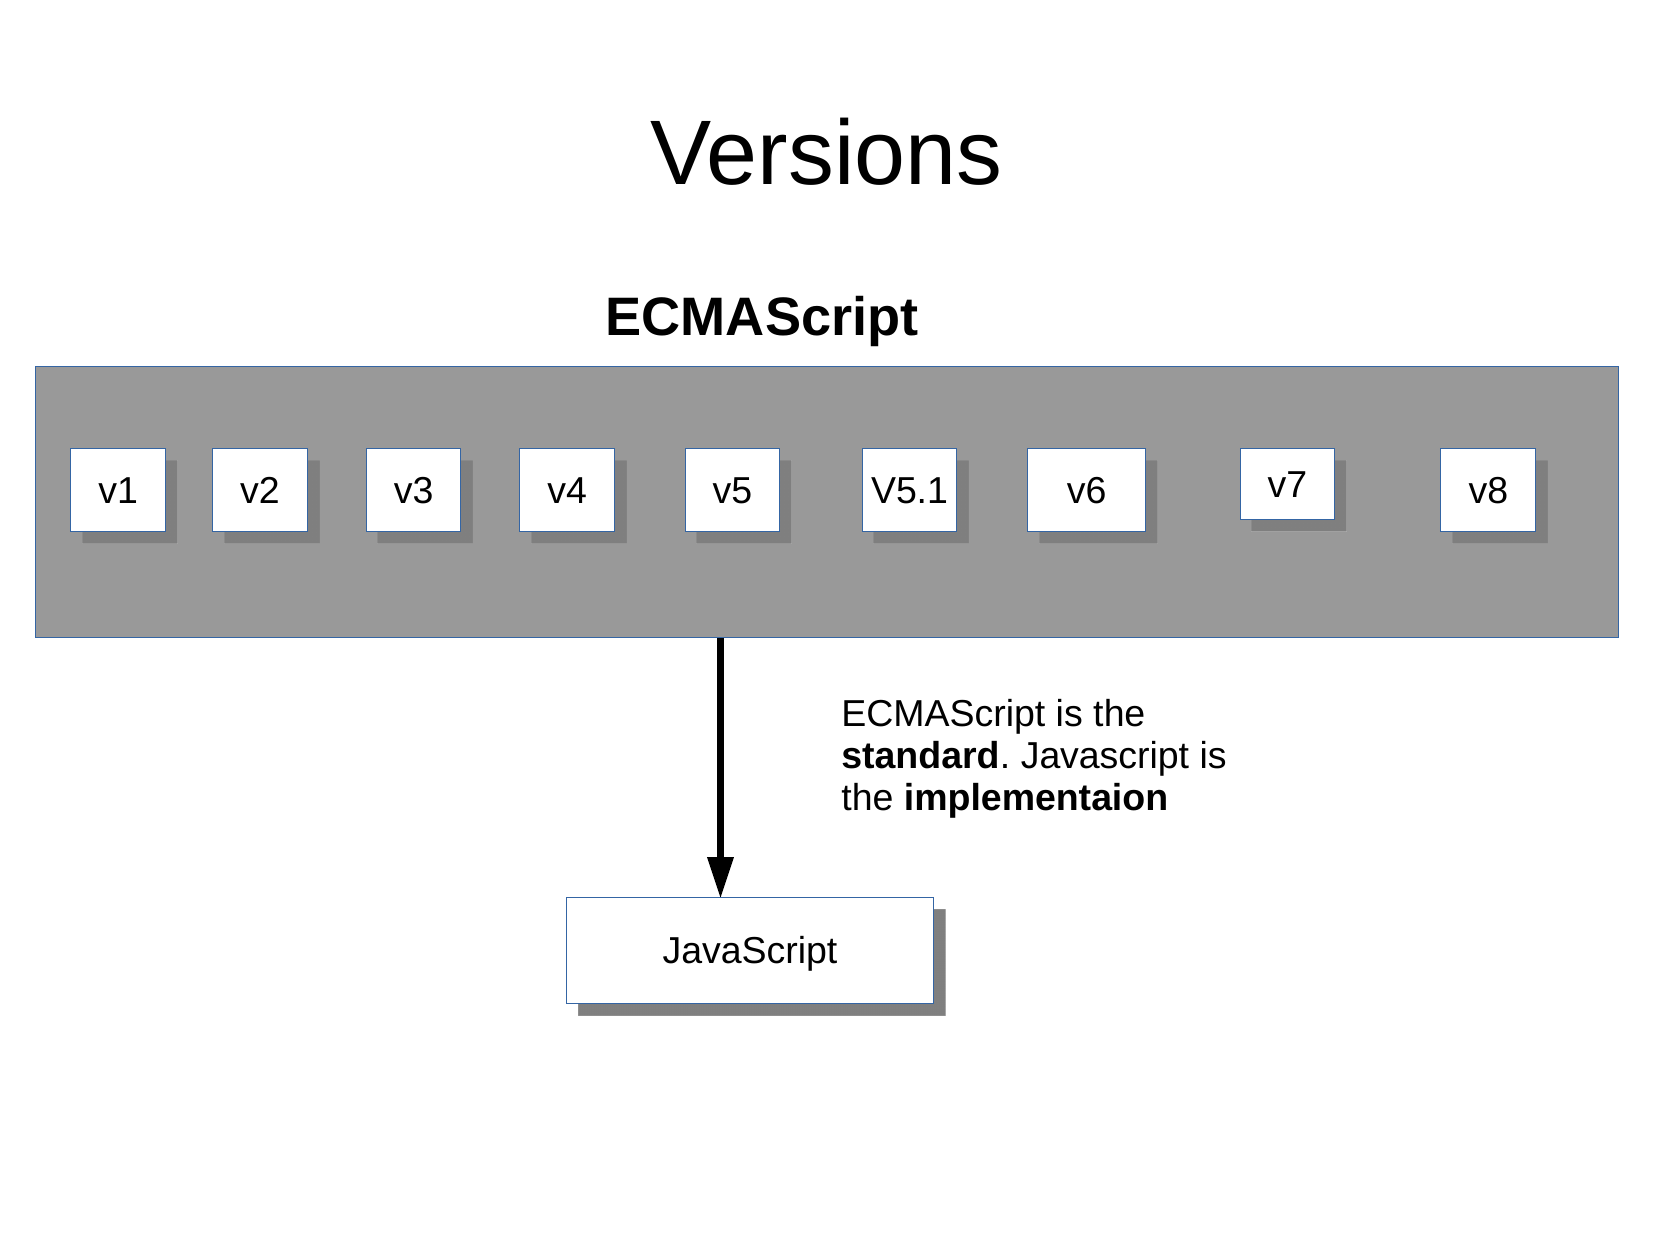

# Versions
ECMAScript
v1
v2
v3
v4
v5
V5.1
v6
v7
v8
ECMAScript is the standard. Javascript is the implementaion
JavaScript